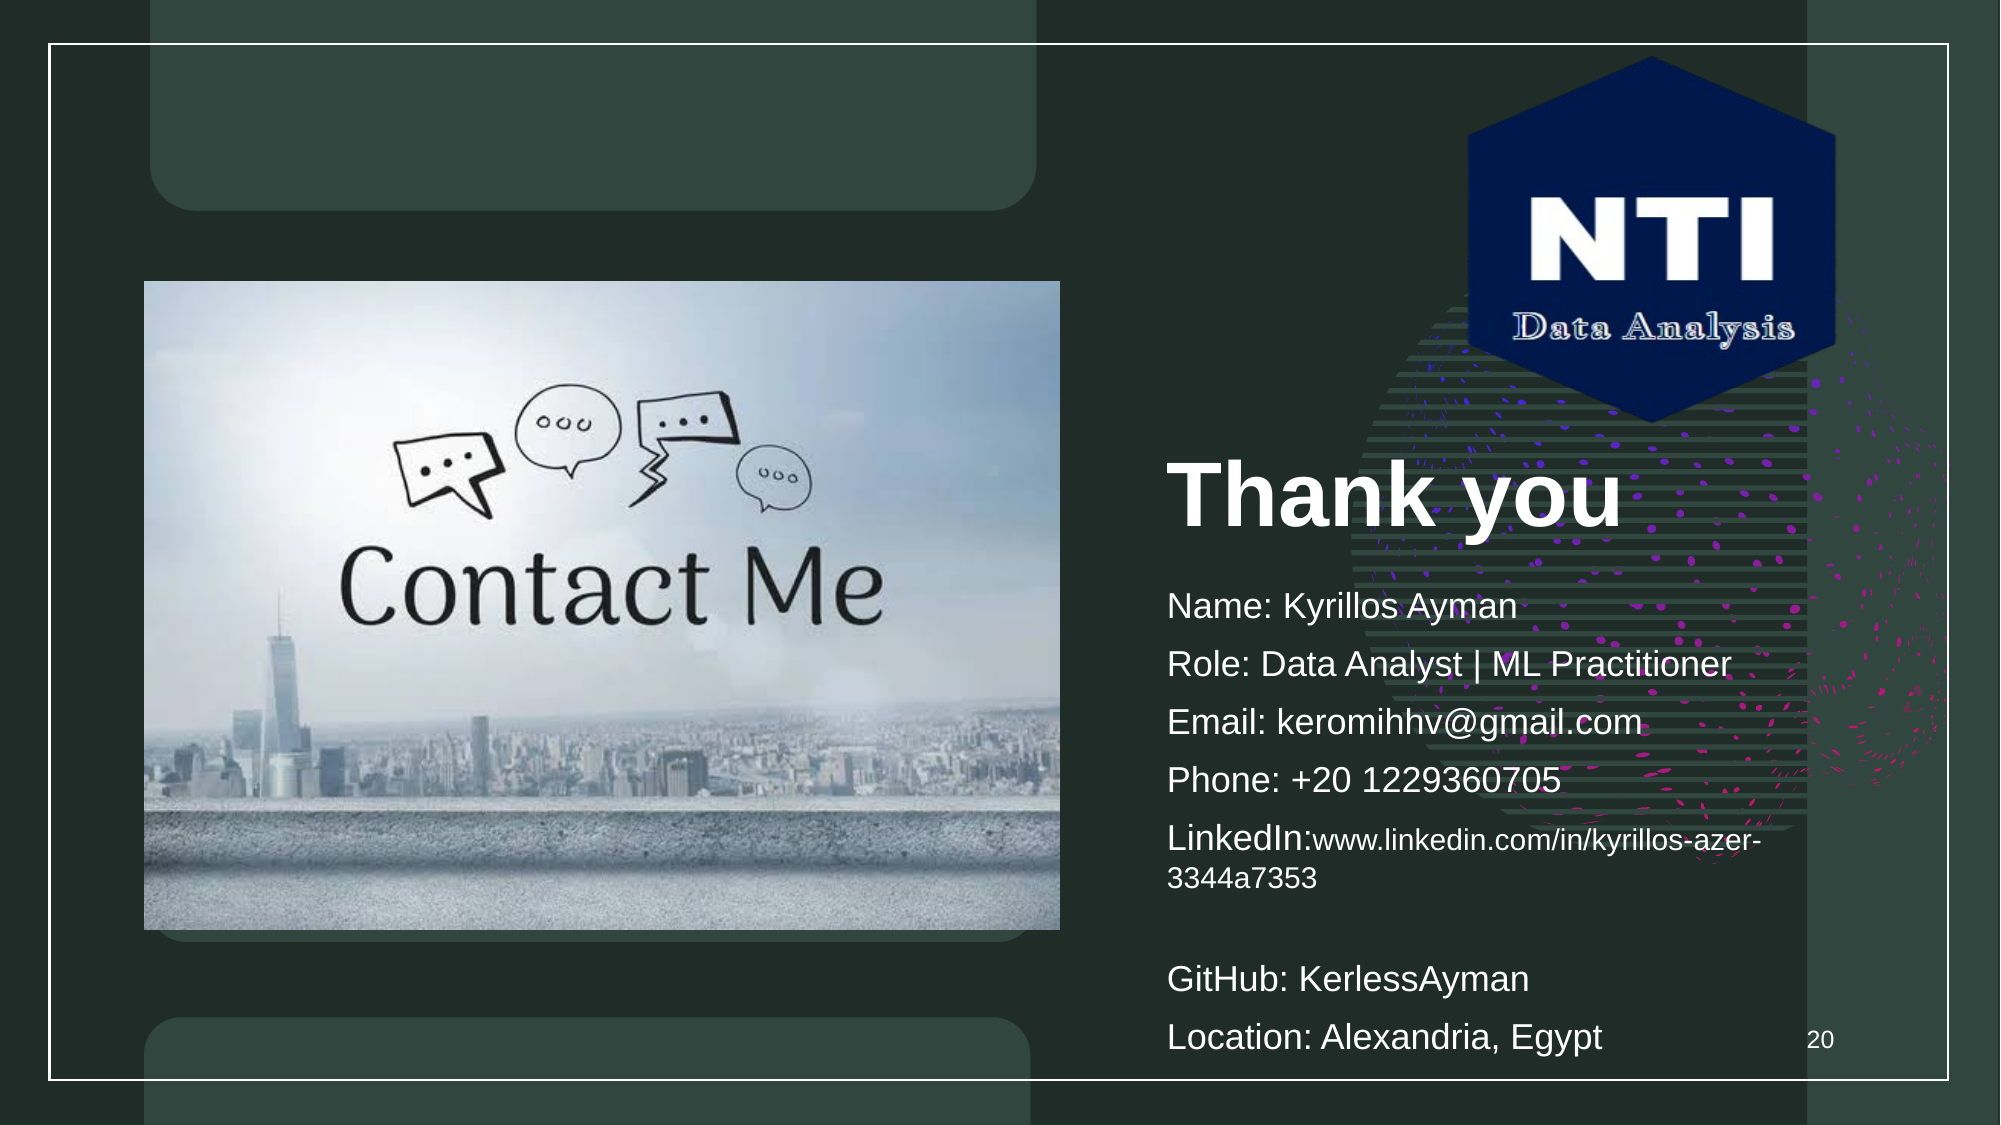

# Thank you
Name: Kyrillos Ayman
Role: Data Analyst | ML Practitioner
Email: keromihhv@gmail.com
Phone: +20 1229360705
LinkedIn:www.linkedin.com/in/kyrillos-azer-3344a7353
GitHub: KerlessAyman
Location: Alexandria, Egypt